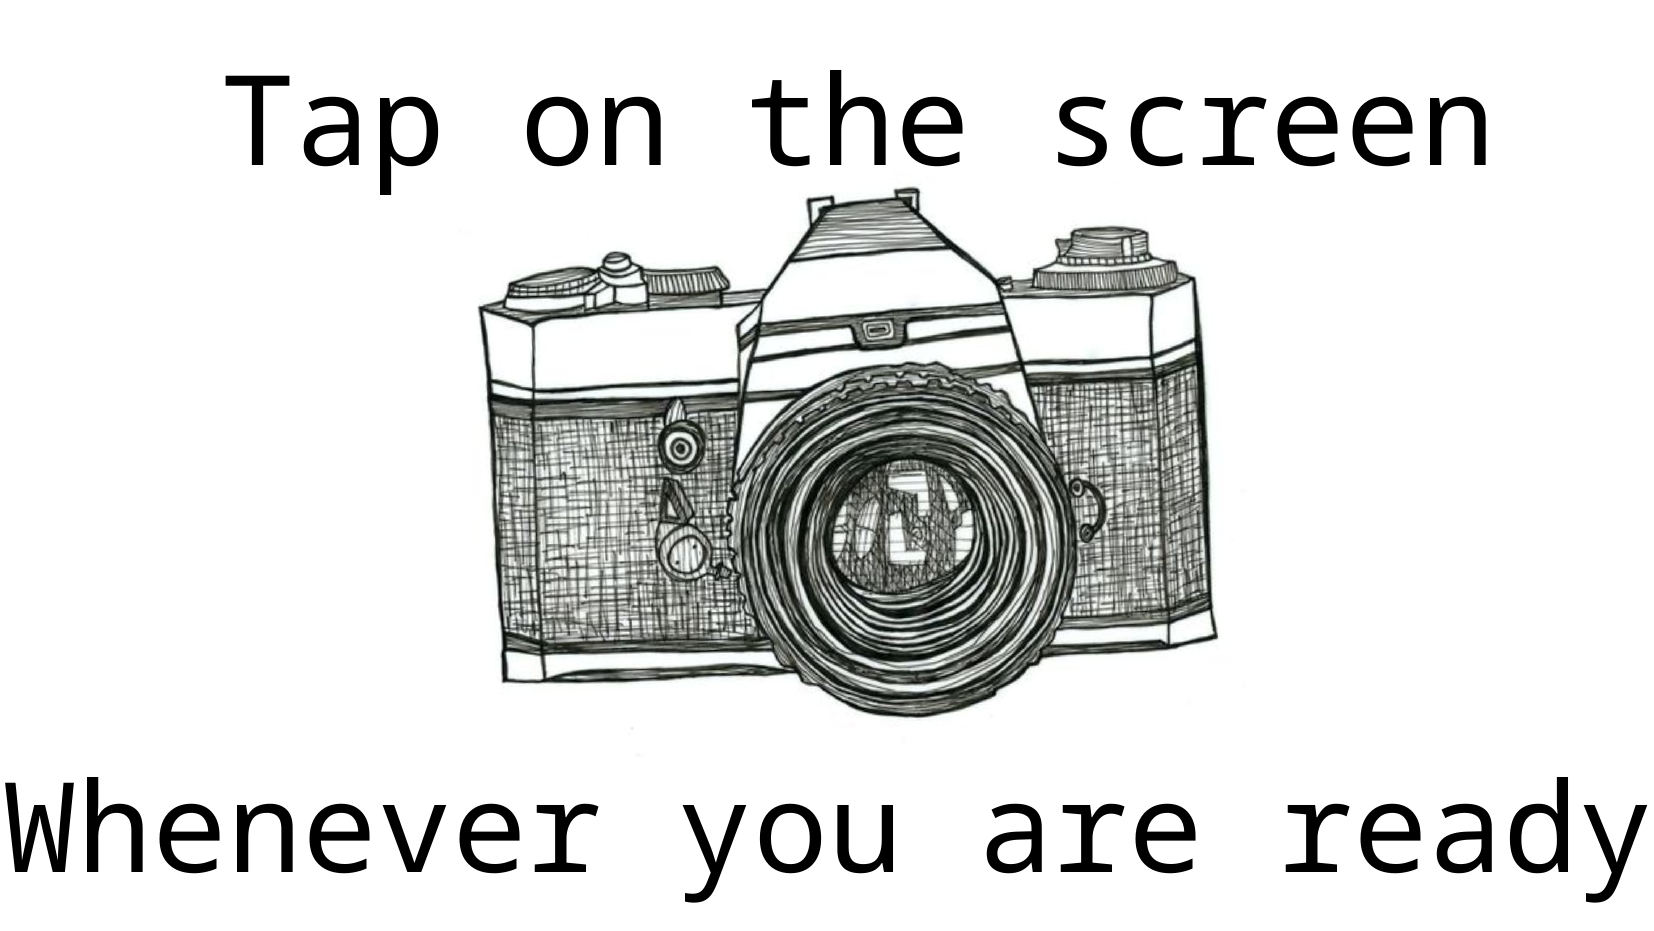

Tap on the screen
Whenever you are ready